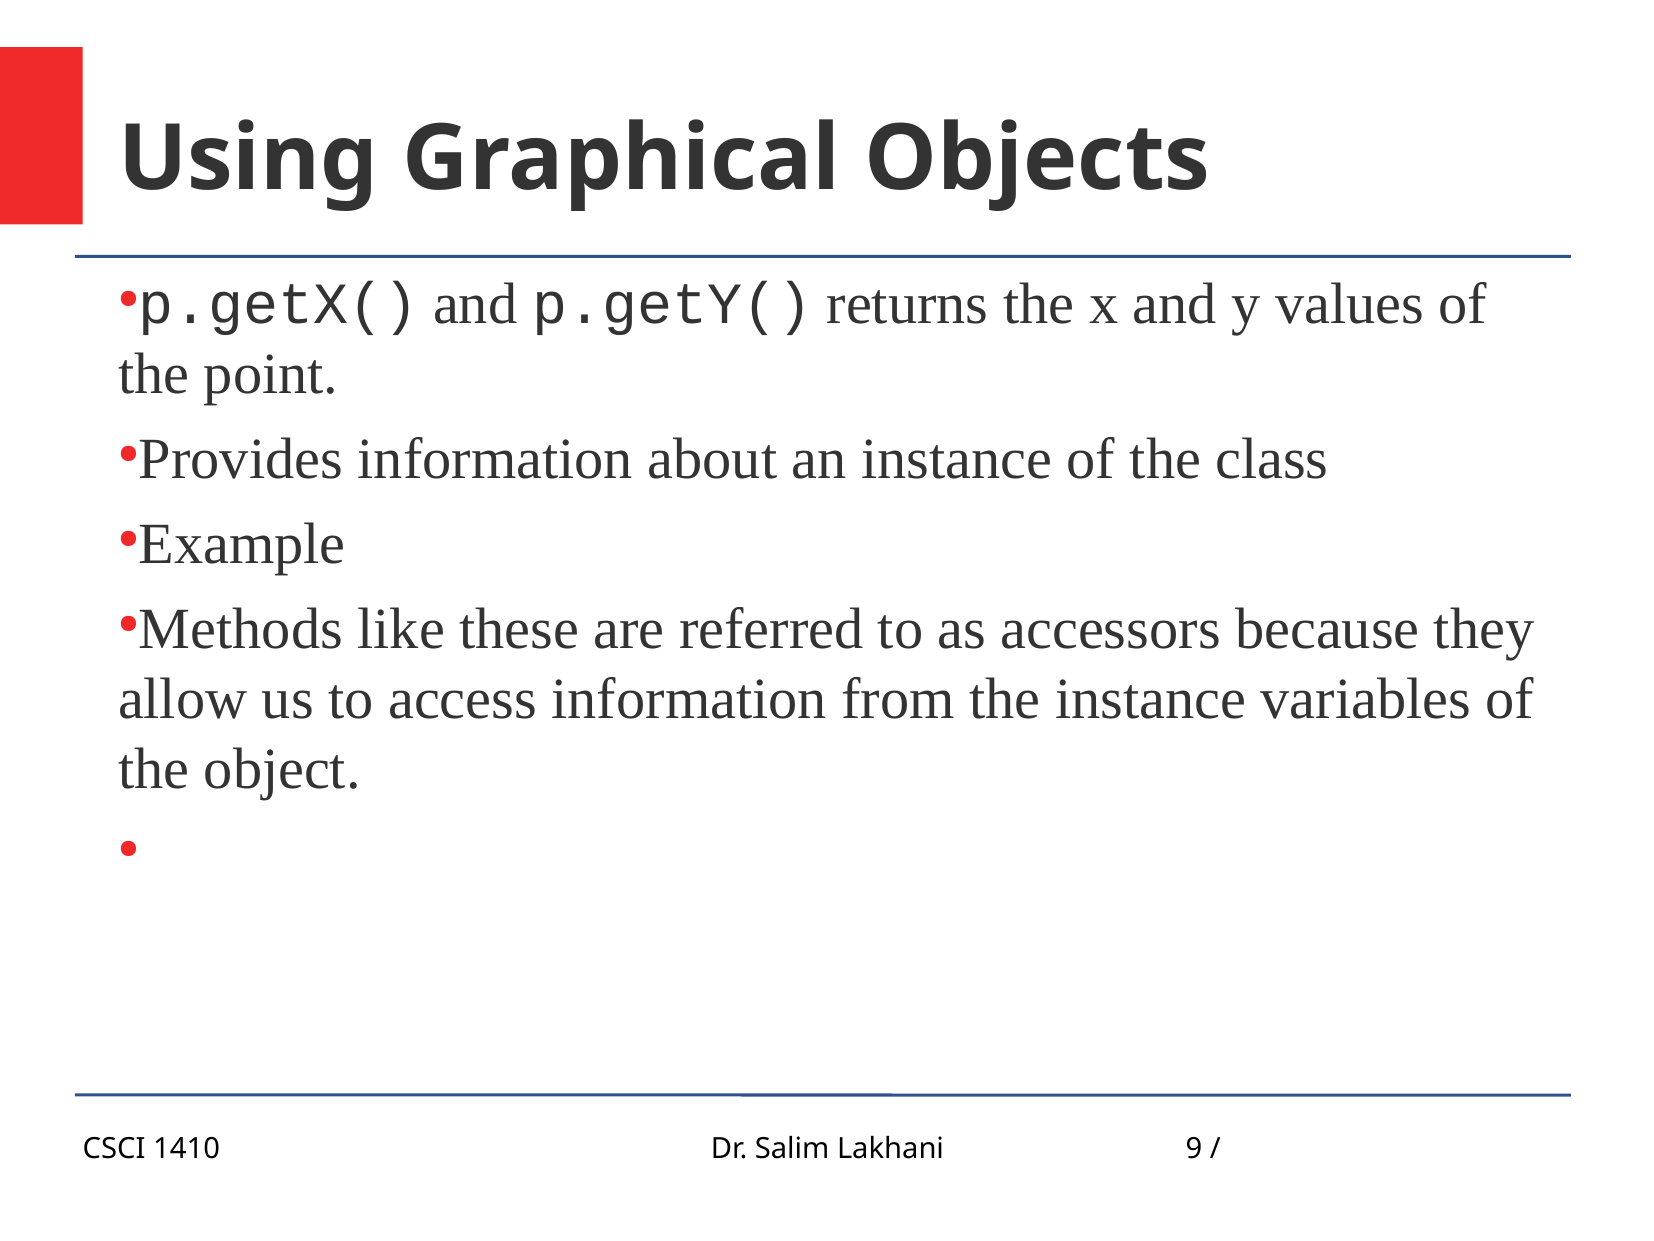

# Using Graphical Objects
p.getX() and p.getY() returns the x and y values of the point.
Provides information about an instance of the class
Example
Methods like these are referred to as accessors because they allow us to access information from the instance variables of the object.
CSCI 1410
Dr. Salim Lakhani